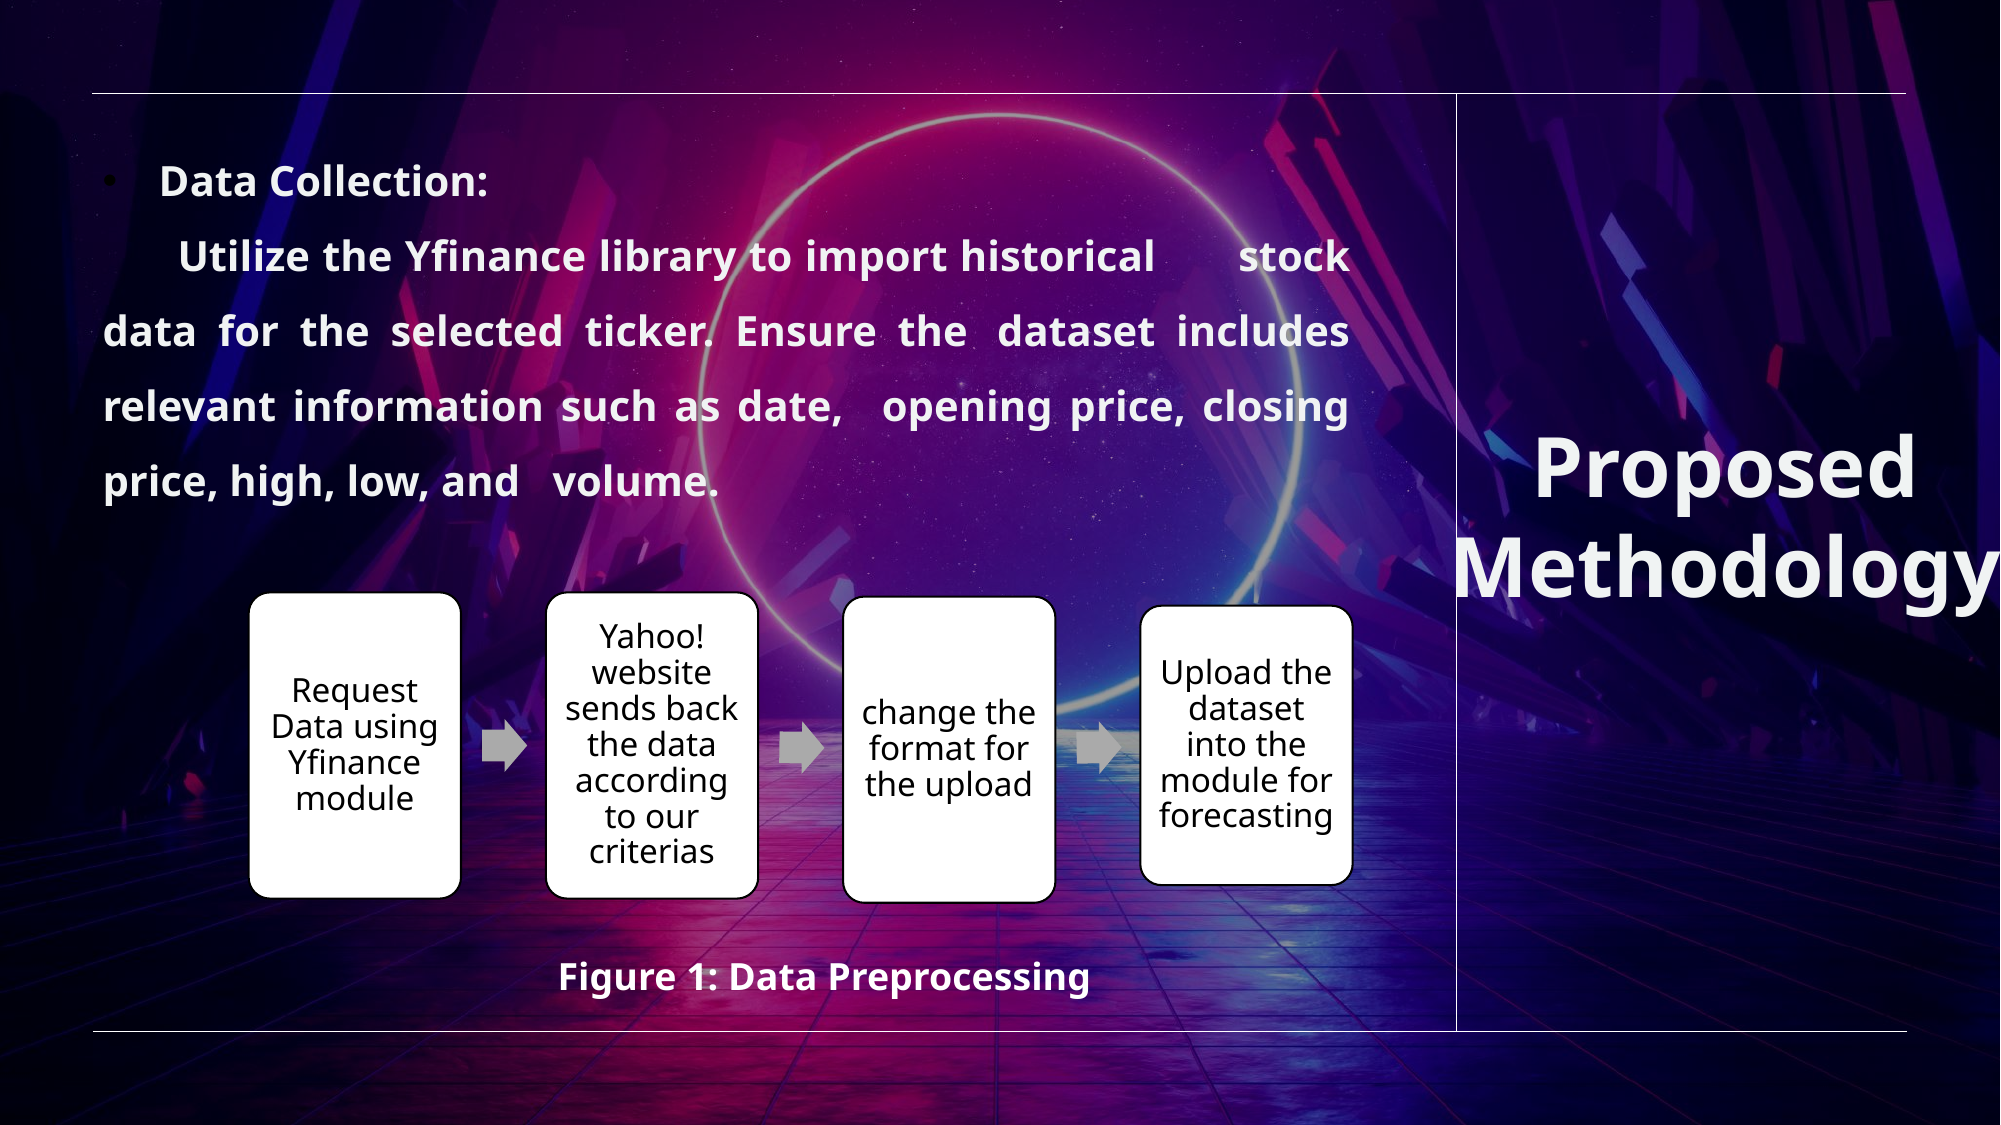

Data Collection:
	Utilize the Yfinance library to import historical 	stock data for the selected ticker. Ensure the 	dataset includes relevant information such as date, 	opening price, closing price, high, low, and 	volume.
Proposed Methodology
Request Data using Yfinance module
Yahoo! website sends back the data according to our criterias
change the format for the upload
Upload the dataset into the module for forecasting
Figure 1: Data Preprocessing